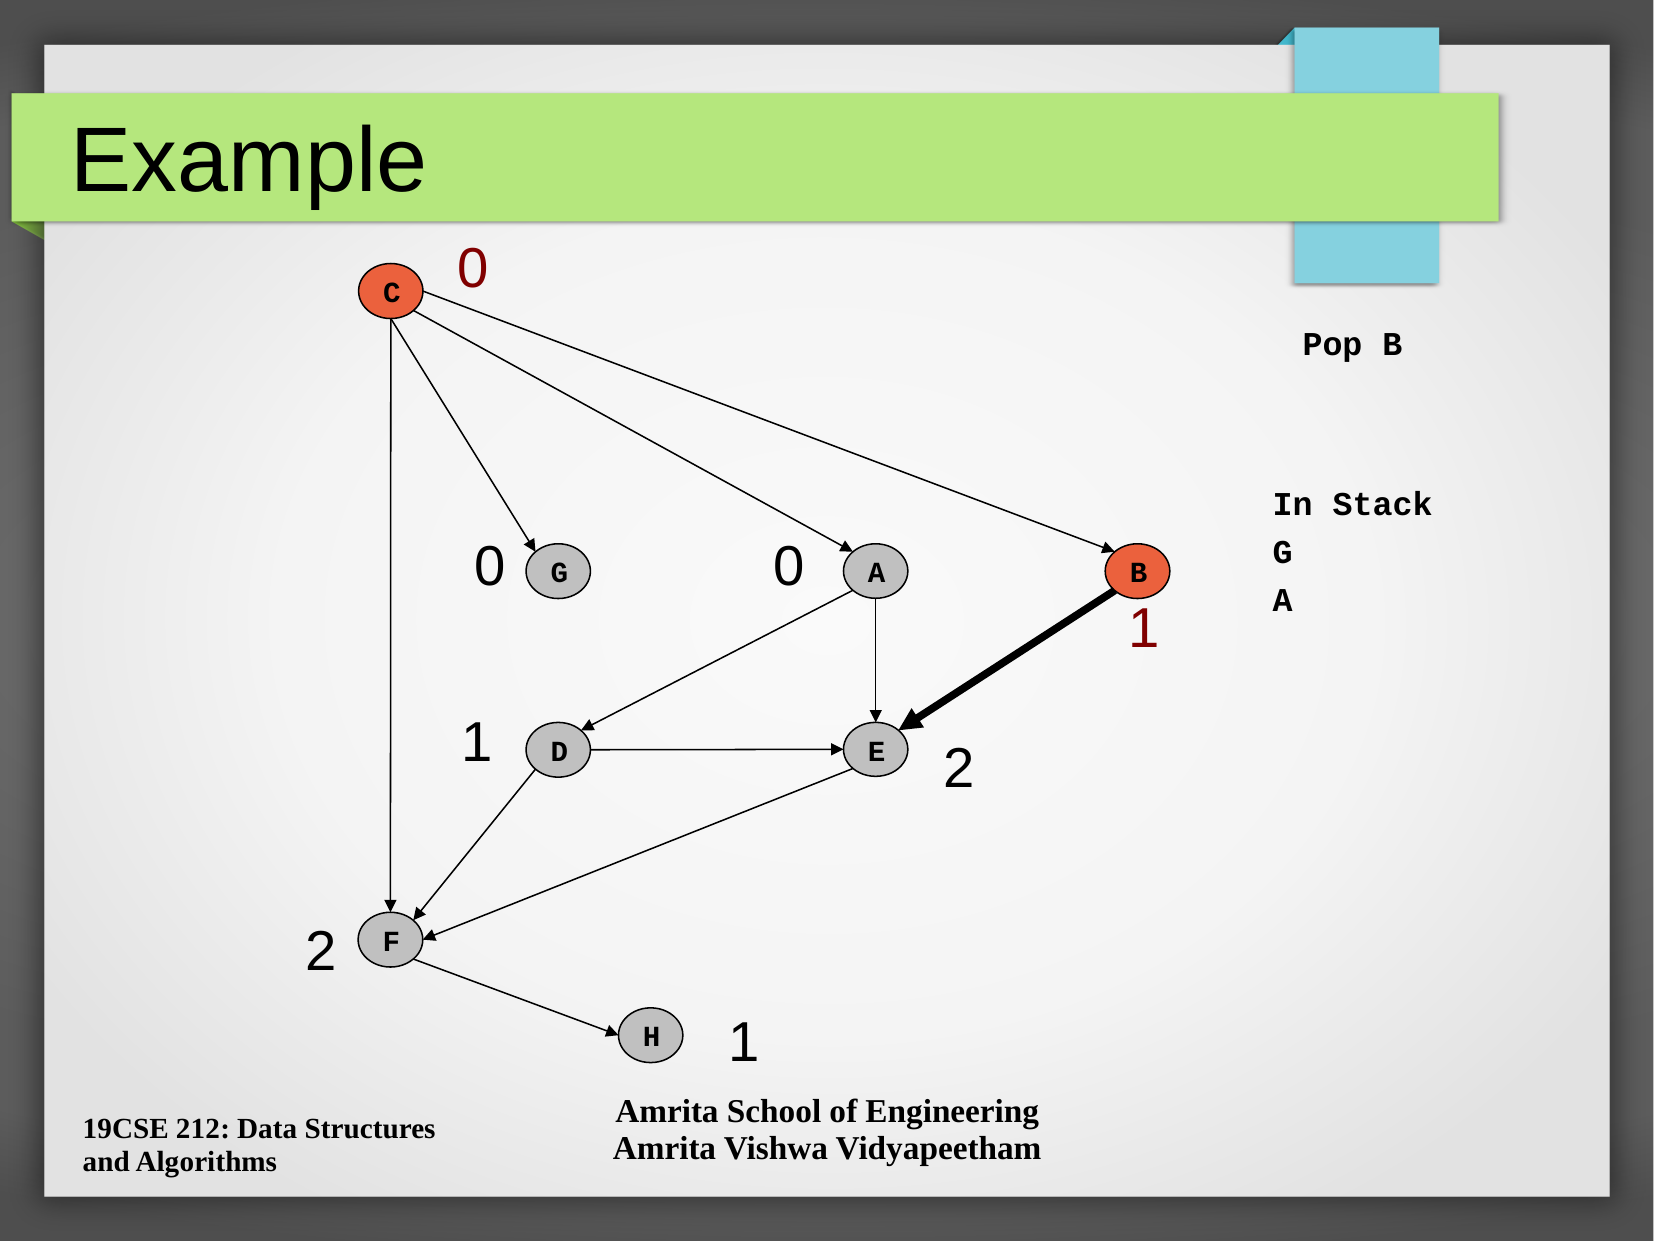

# Example
0
C
Pop B
In Stack
G
A
0
0
G
A
B
1
1
D
E
2
2
F
1
H